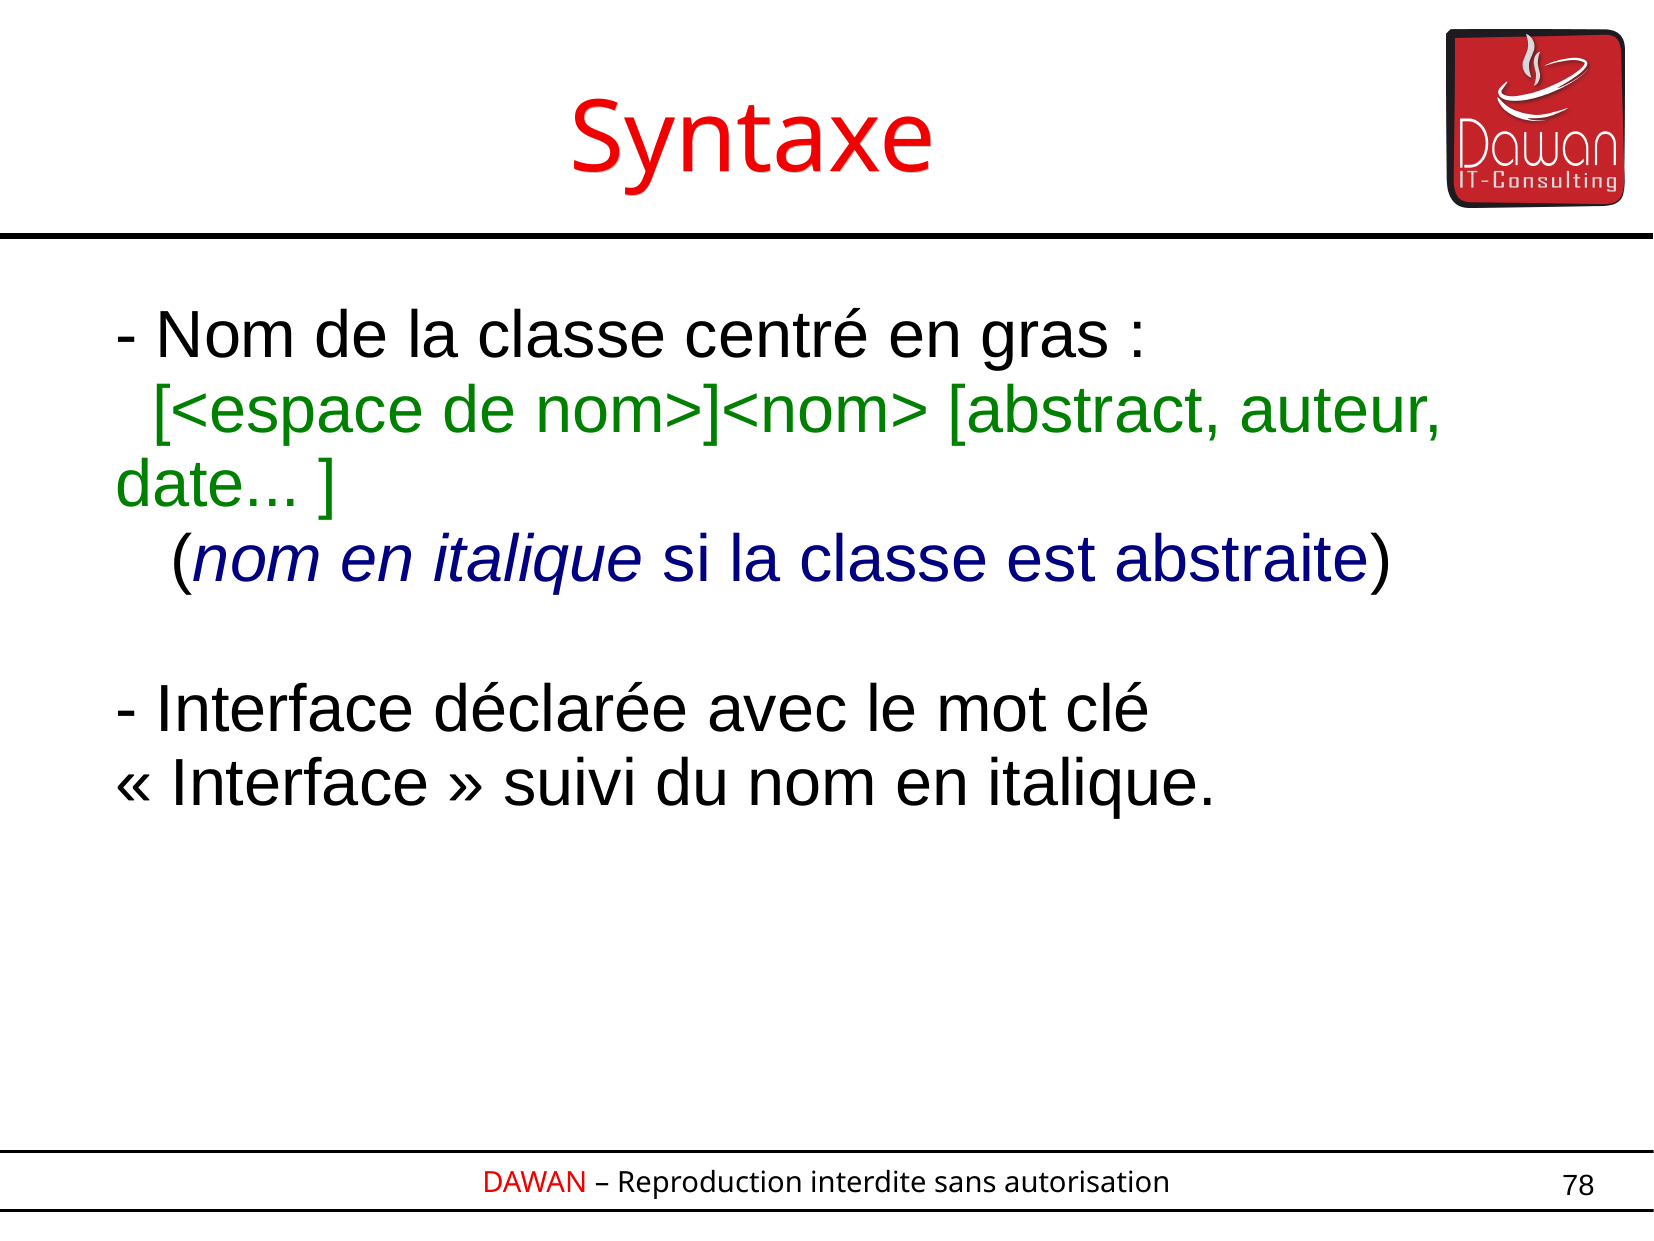

# Syntaxe
- Nom de la classe centré en gras :
 [<espace de nom>]<nom> [abstract, auteur, date... ]
 (nom en italique si la classe est abstraite)
- Interface déclarée avec le mot clé « Interface » suivi du nom en italique.
78